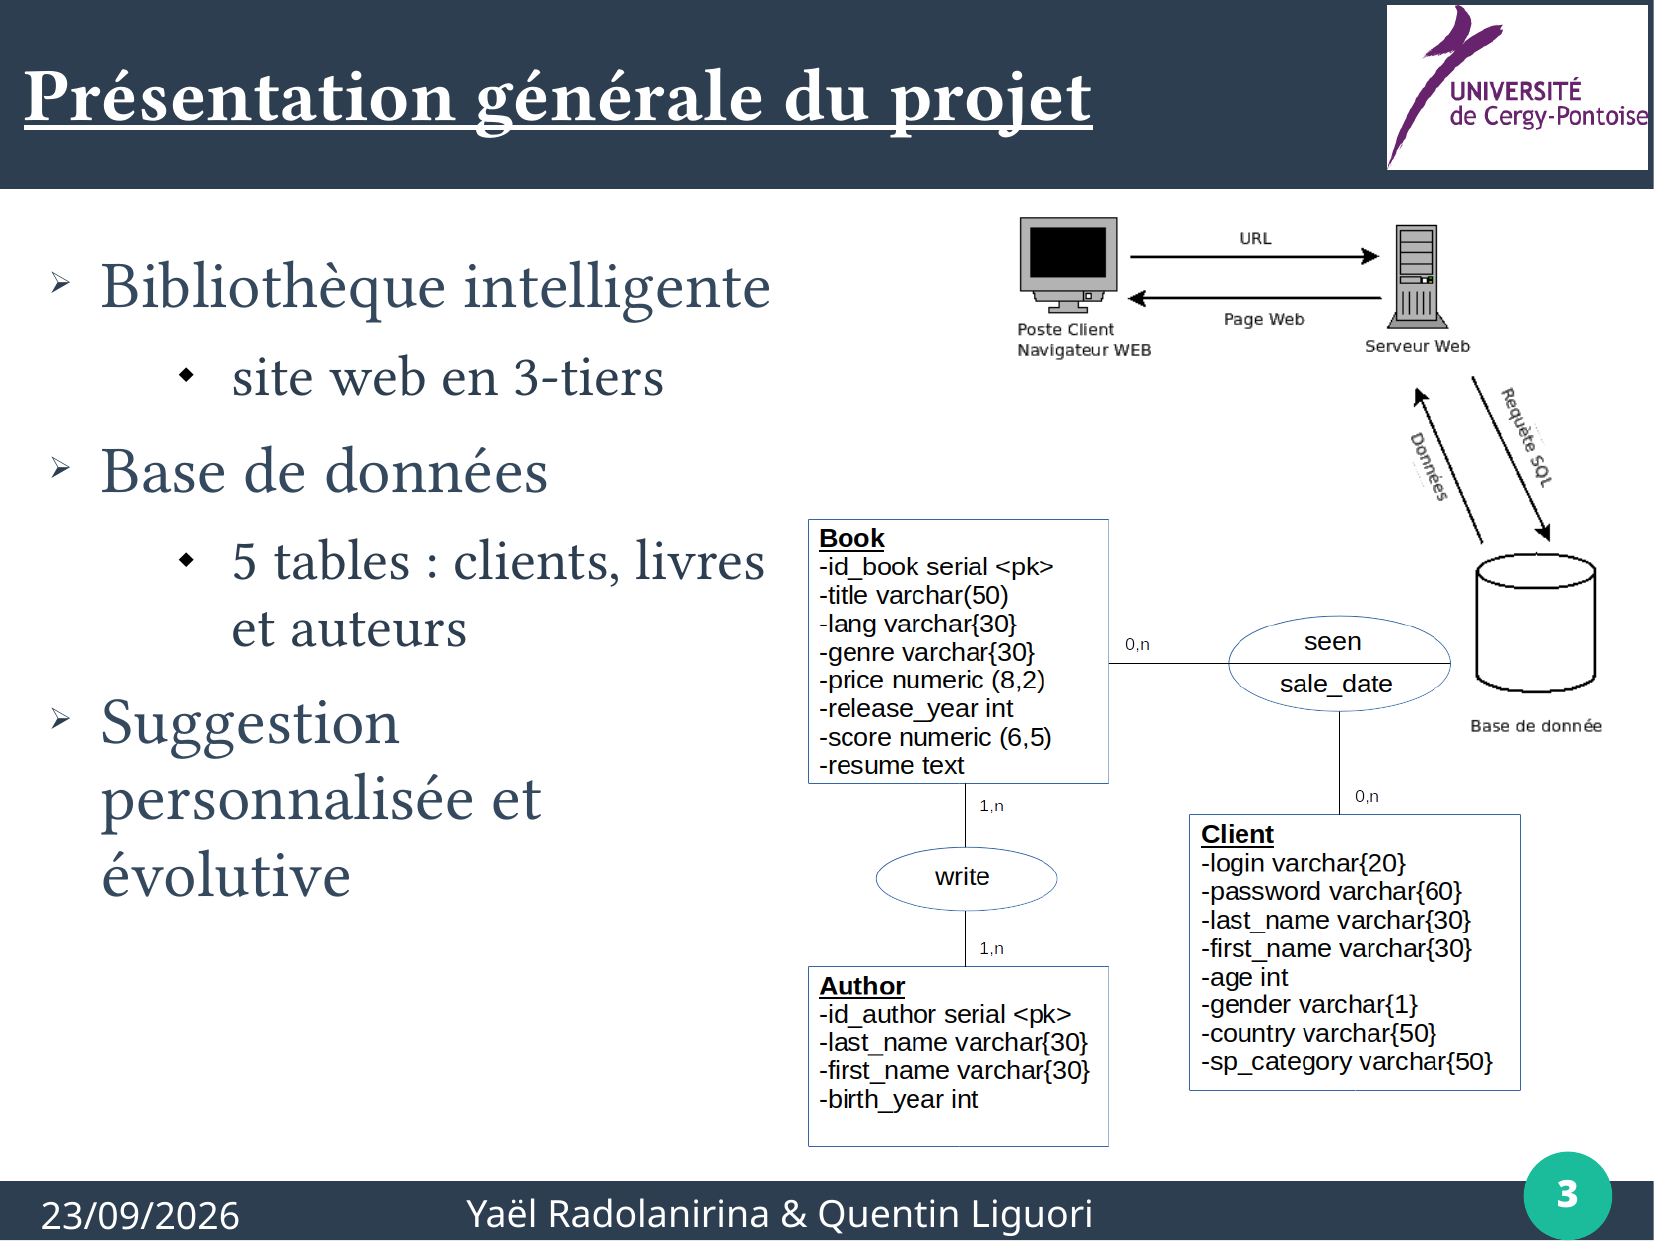

# Présentation générale du projet
Bibliothèque intelligente
site web en 3-tiers
Base de données
5 tables : clients, livres et auteurs
Suggestion personnalisée et évolutive
3